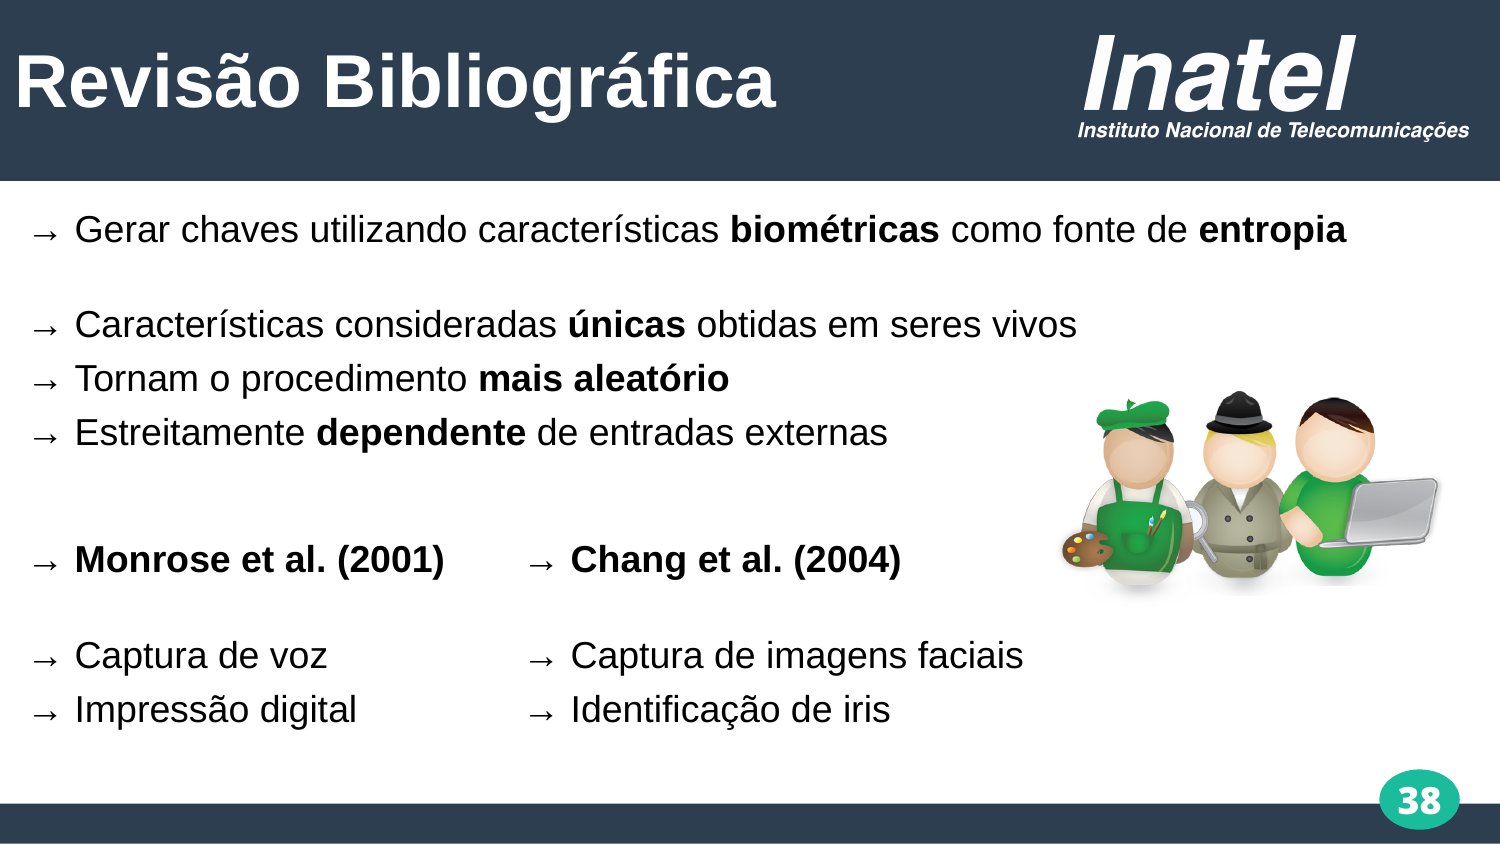

Revisão Bibliográfica
→ Gerar chaves utilizando características biométricas como fonte de entropia
→ Características consideradas únicas obtidas em seres vivos
→ Tornam o procedimento mais aleatório
→ Estreitamente dependente de entradas externas
→ Monrose et al. (2001)
→ Captura de voz
→ Impressão digital
→ Chang et al. (2004)
→ Captura de imagens faciais
→ Identificação de iris
38